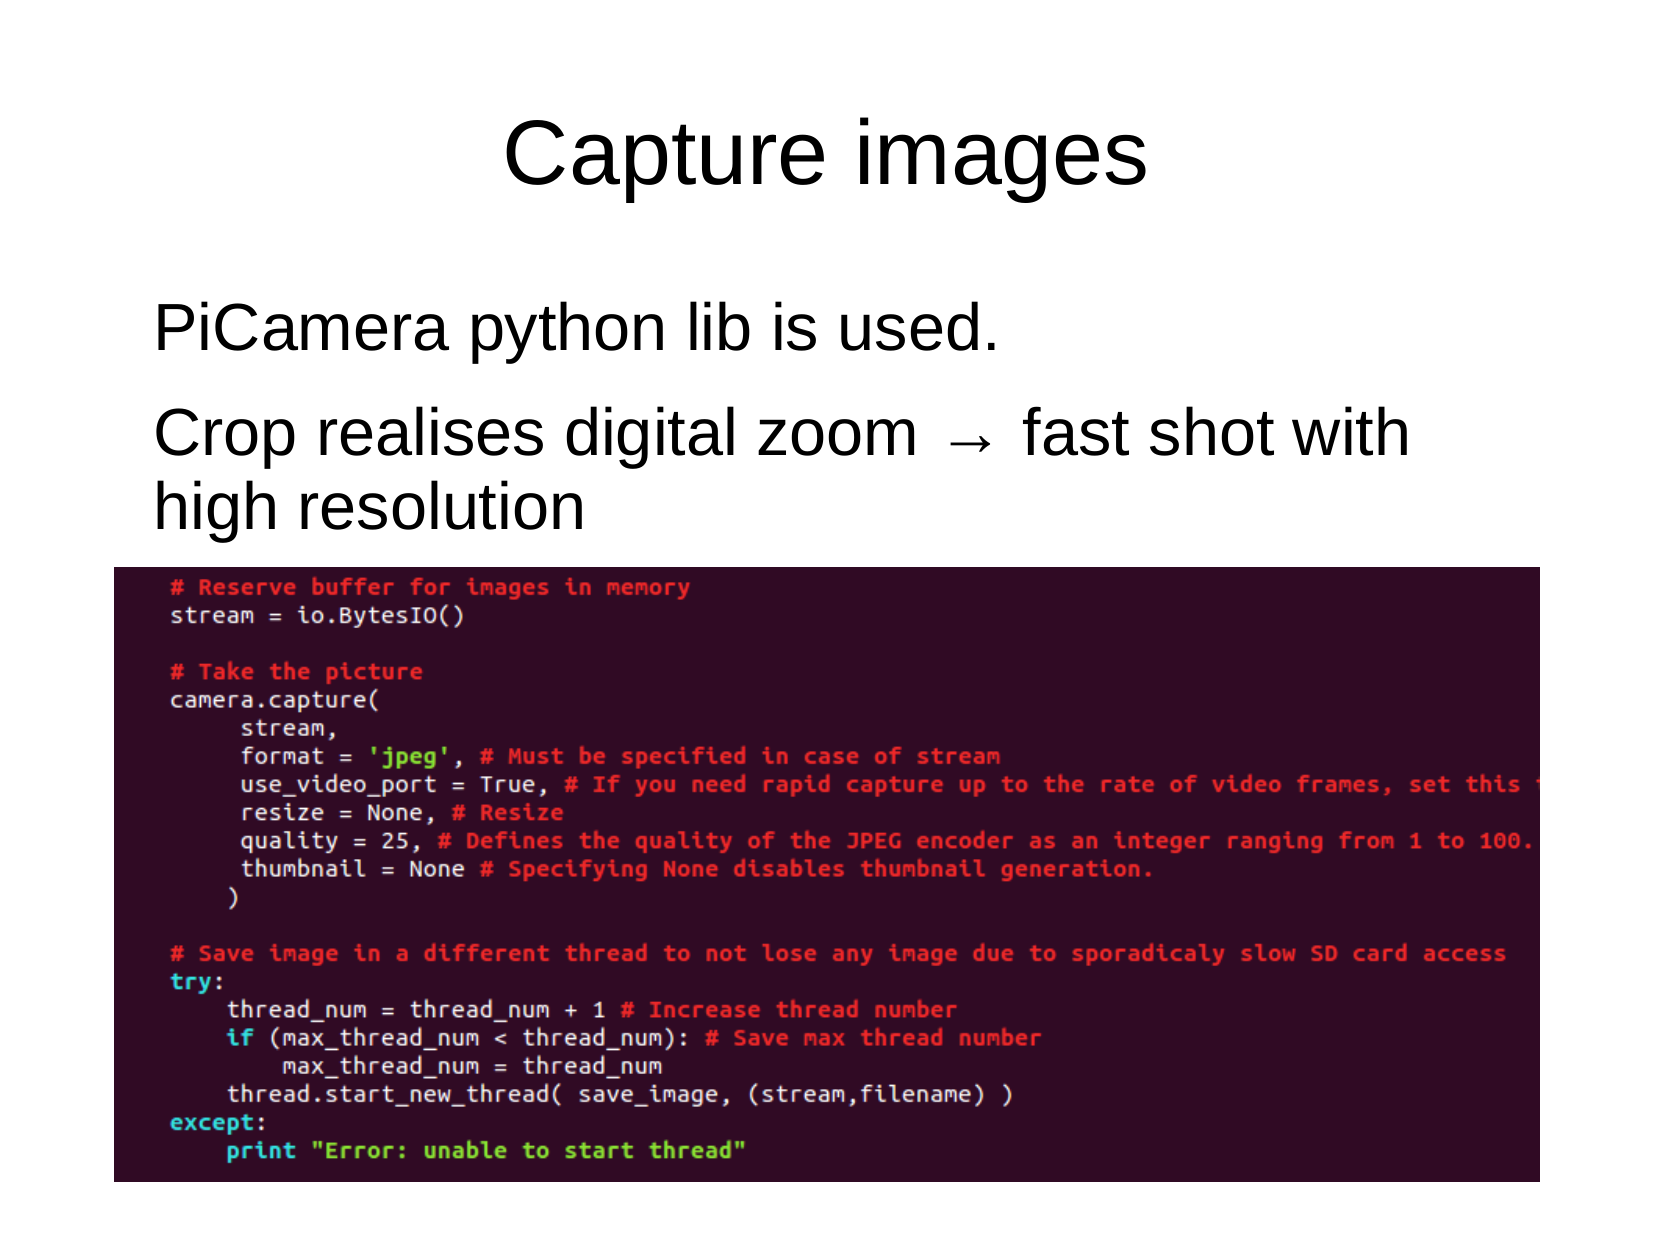

# Capture images
PiCamera python lib is used.
Crop realises digital zoom → fast shot with high resolution